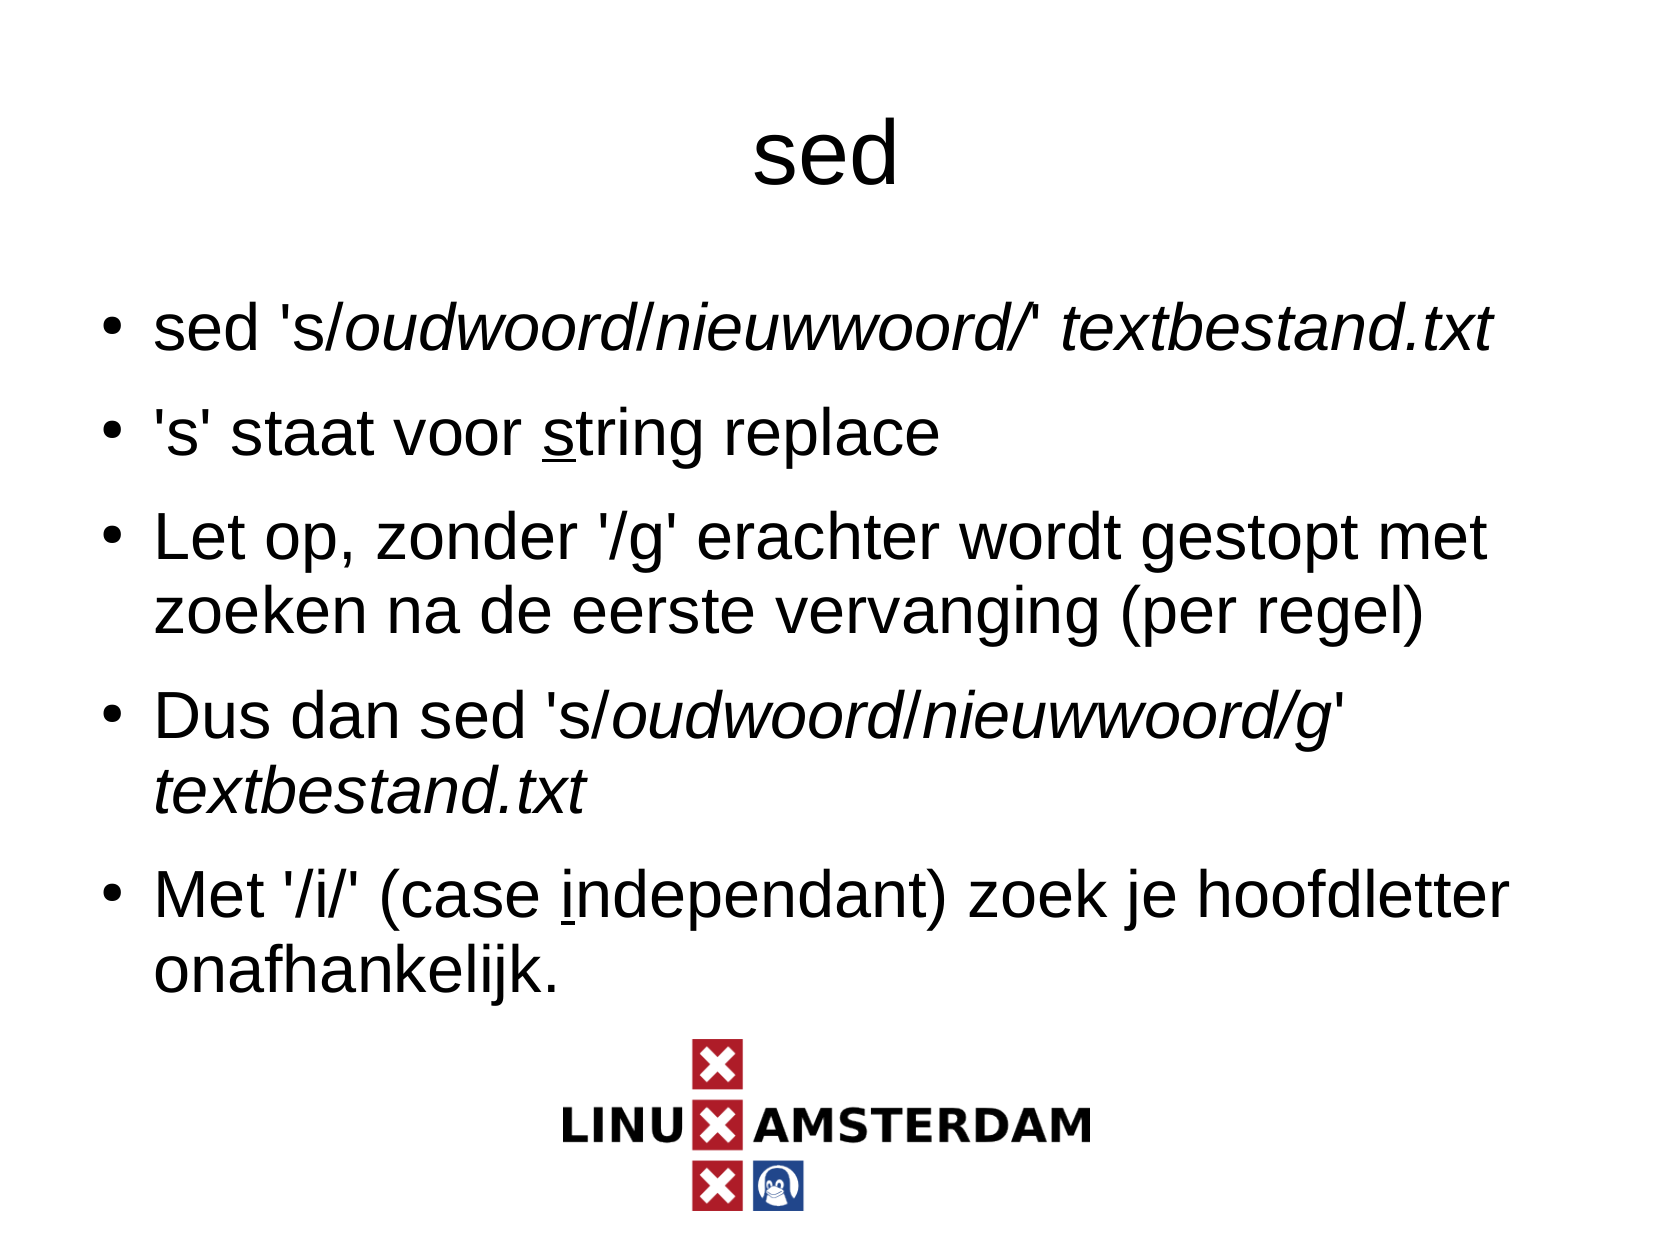

# sed
sed 's/oudwoord/nieuwwoord/' textbestand.txt
's' staat voor string replace
Let op, zonder '/g' erachter wordt gestopt met zoeken na de eerste vervanging (per regel)
Dus dan sed 's/oudwoord/nieuwwoord/g' textbestand.txt
Met '/i/' (case independant) zoek je hoofdletter onafhankelijk.